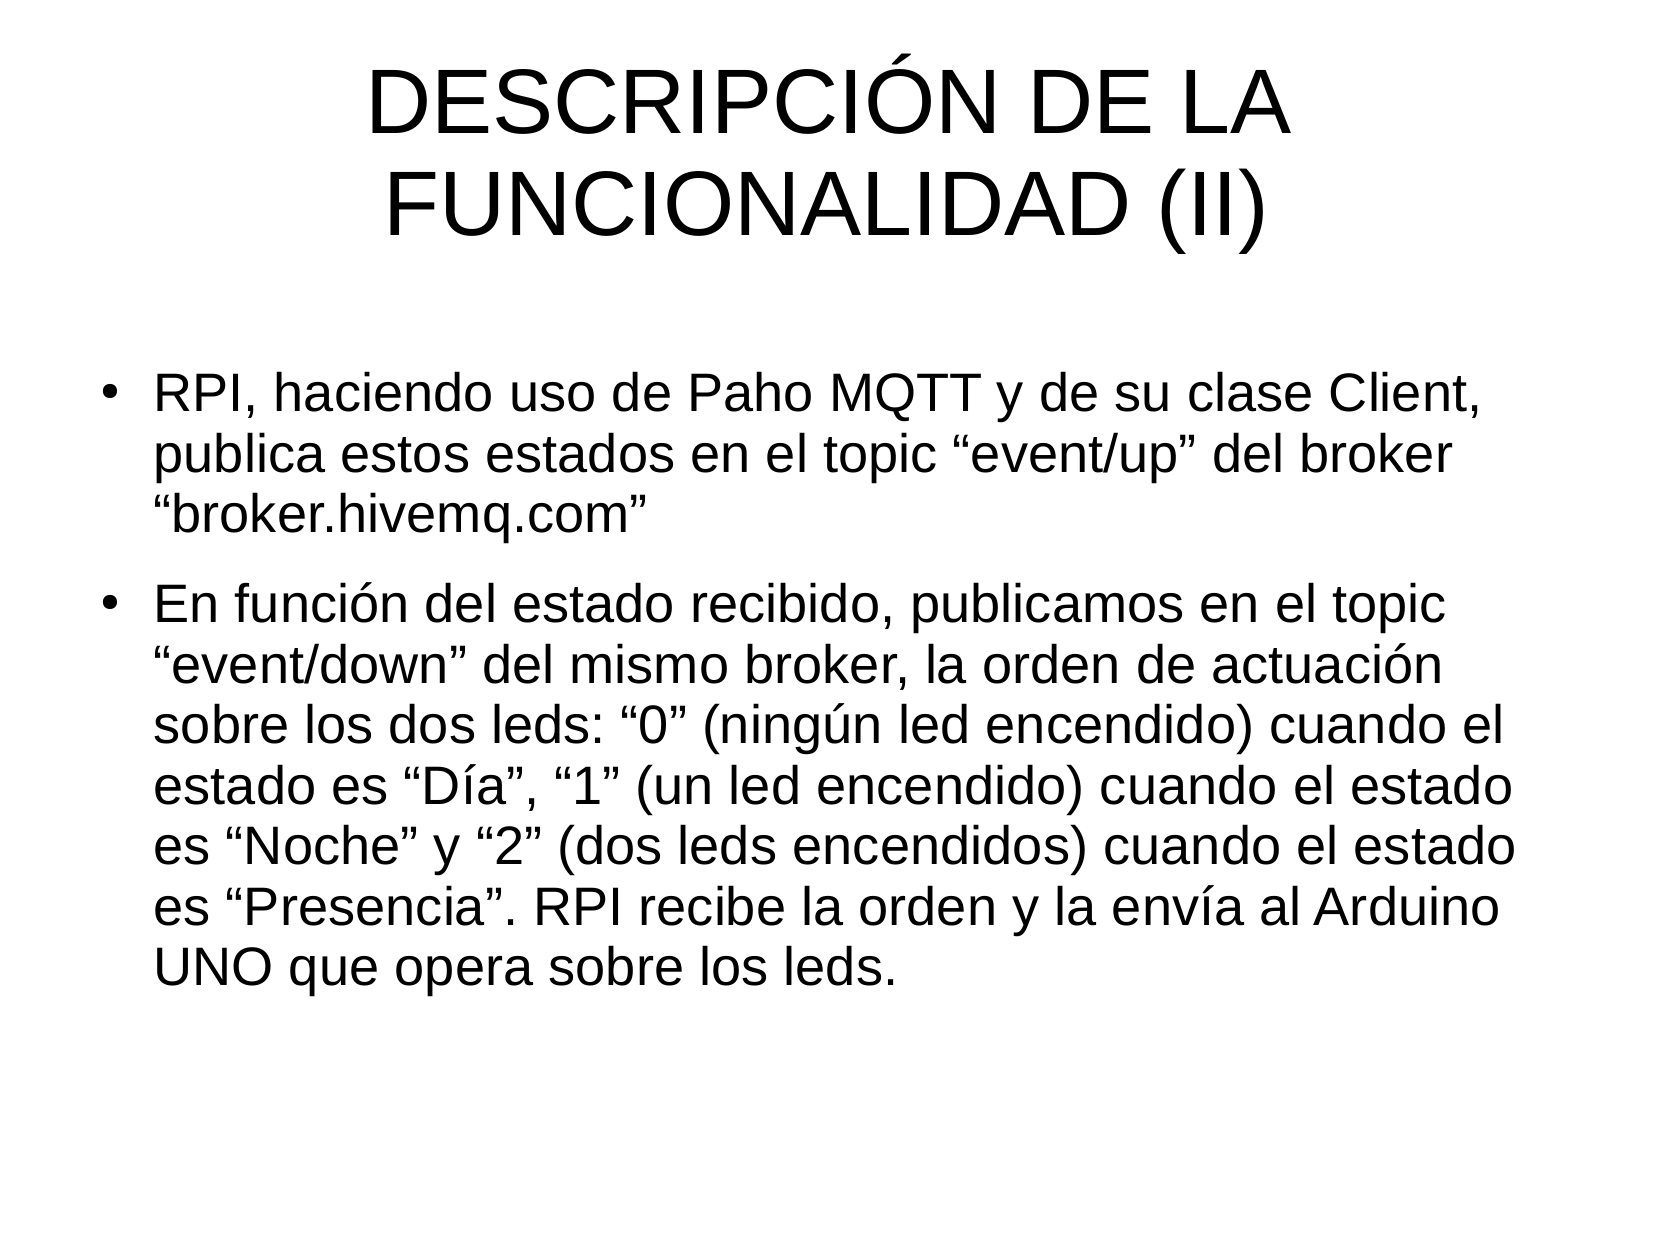

# DESCRIPCIÓN DE LA FUNCIONALIDAD (II)
RPI, haciendo uso de Paho MQTT y de su clase Client, publica estos estados en el topic “event/up” del broker “broker.hivemq.com”
En función del estado recibido, publicamos en el topic “event/down” del mismo broker, la orden de actuación sobre los dos leds: “0” (ningún led encendido) cuando el estado es “Día”, “1” (un led encendido) cuando el estado es “Noche” y “2” (dos leds encendidos) cuando el estado es “Presencia”. RPI recibe la orden y la envía al Arduino UNO que opera sobre los leds.